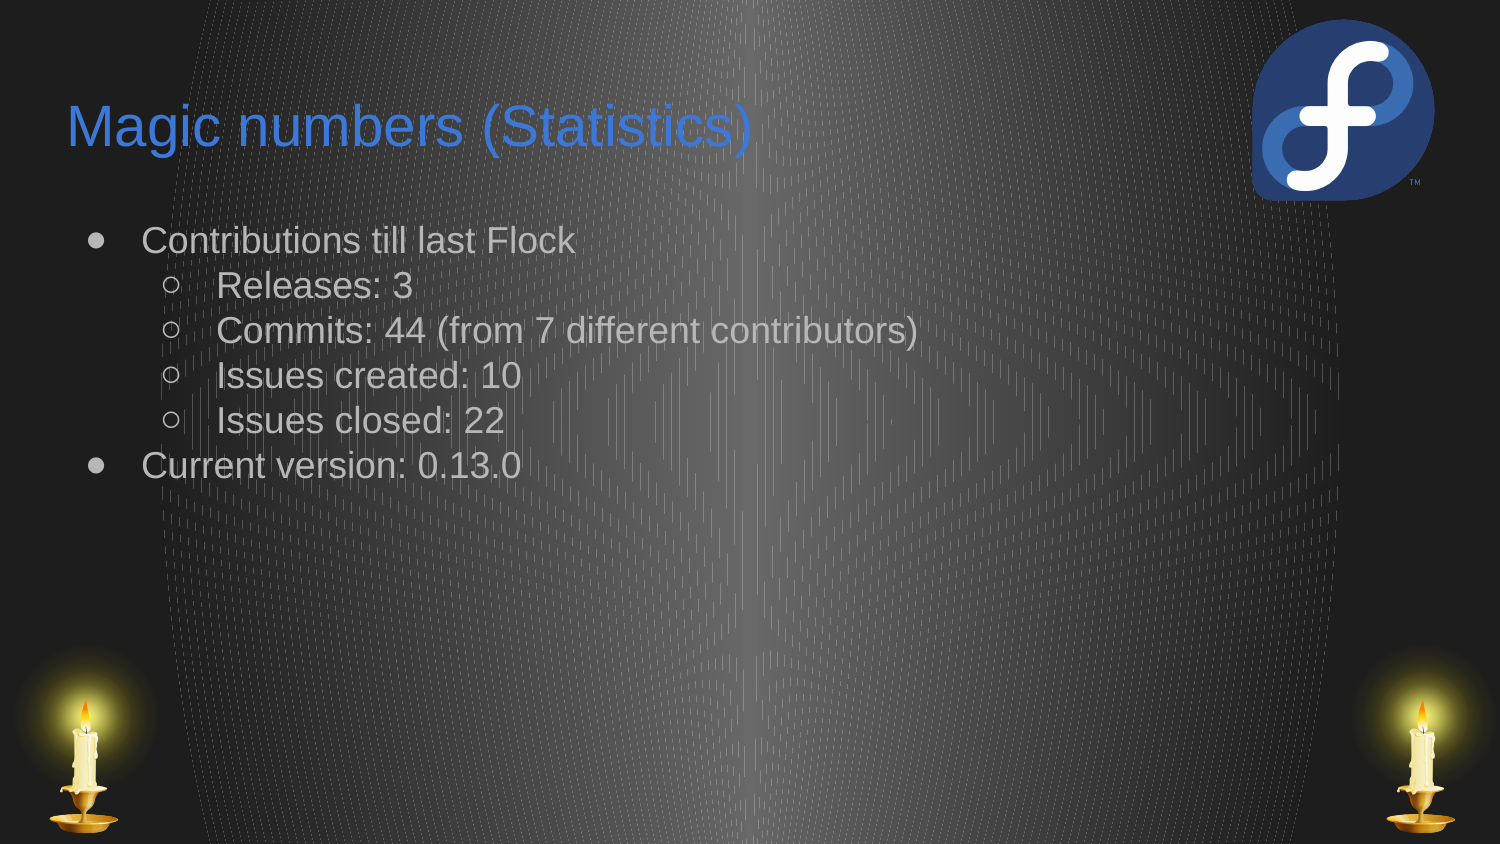

# Magic numbers (Statistics)
Contributions till last Flock
Releases: 3
Commits: 44 (from 7 different contributors)
Issues created: 10
Issues closed: 22
Current version: 0.13.0